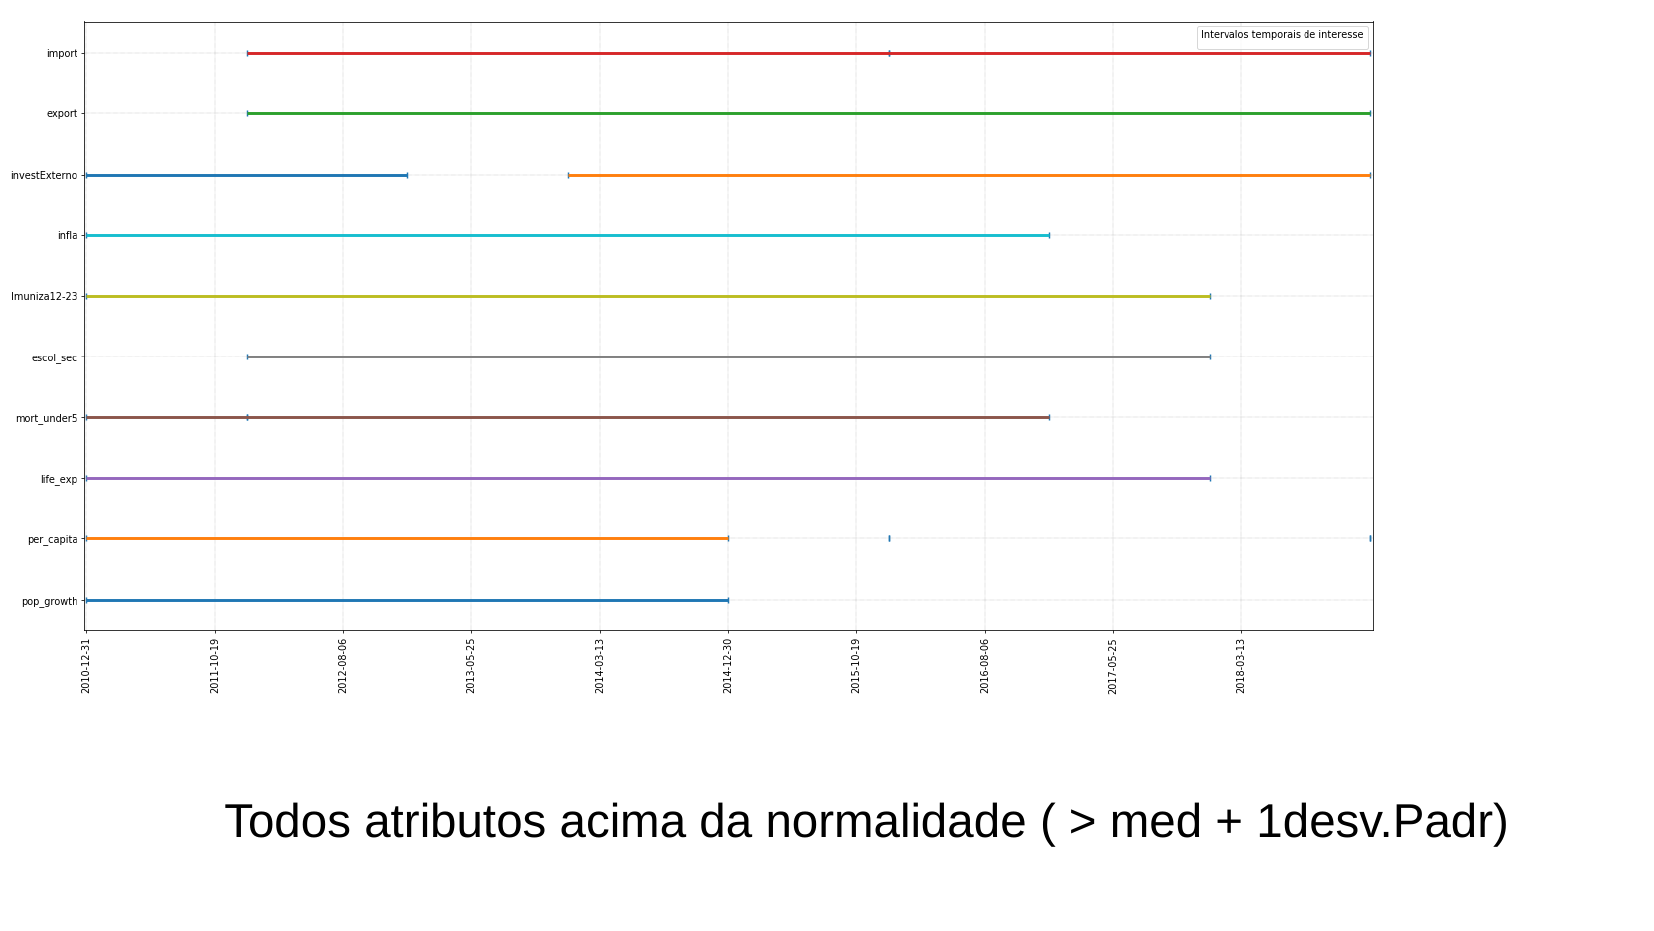

# a
Todos atributos acima da normalidade ( > med + 1desv.Padr)